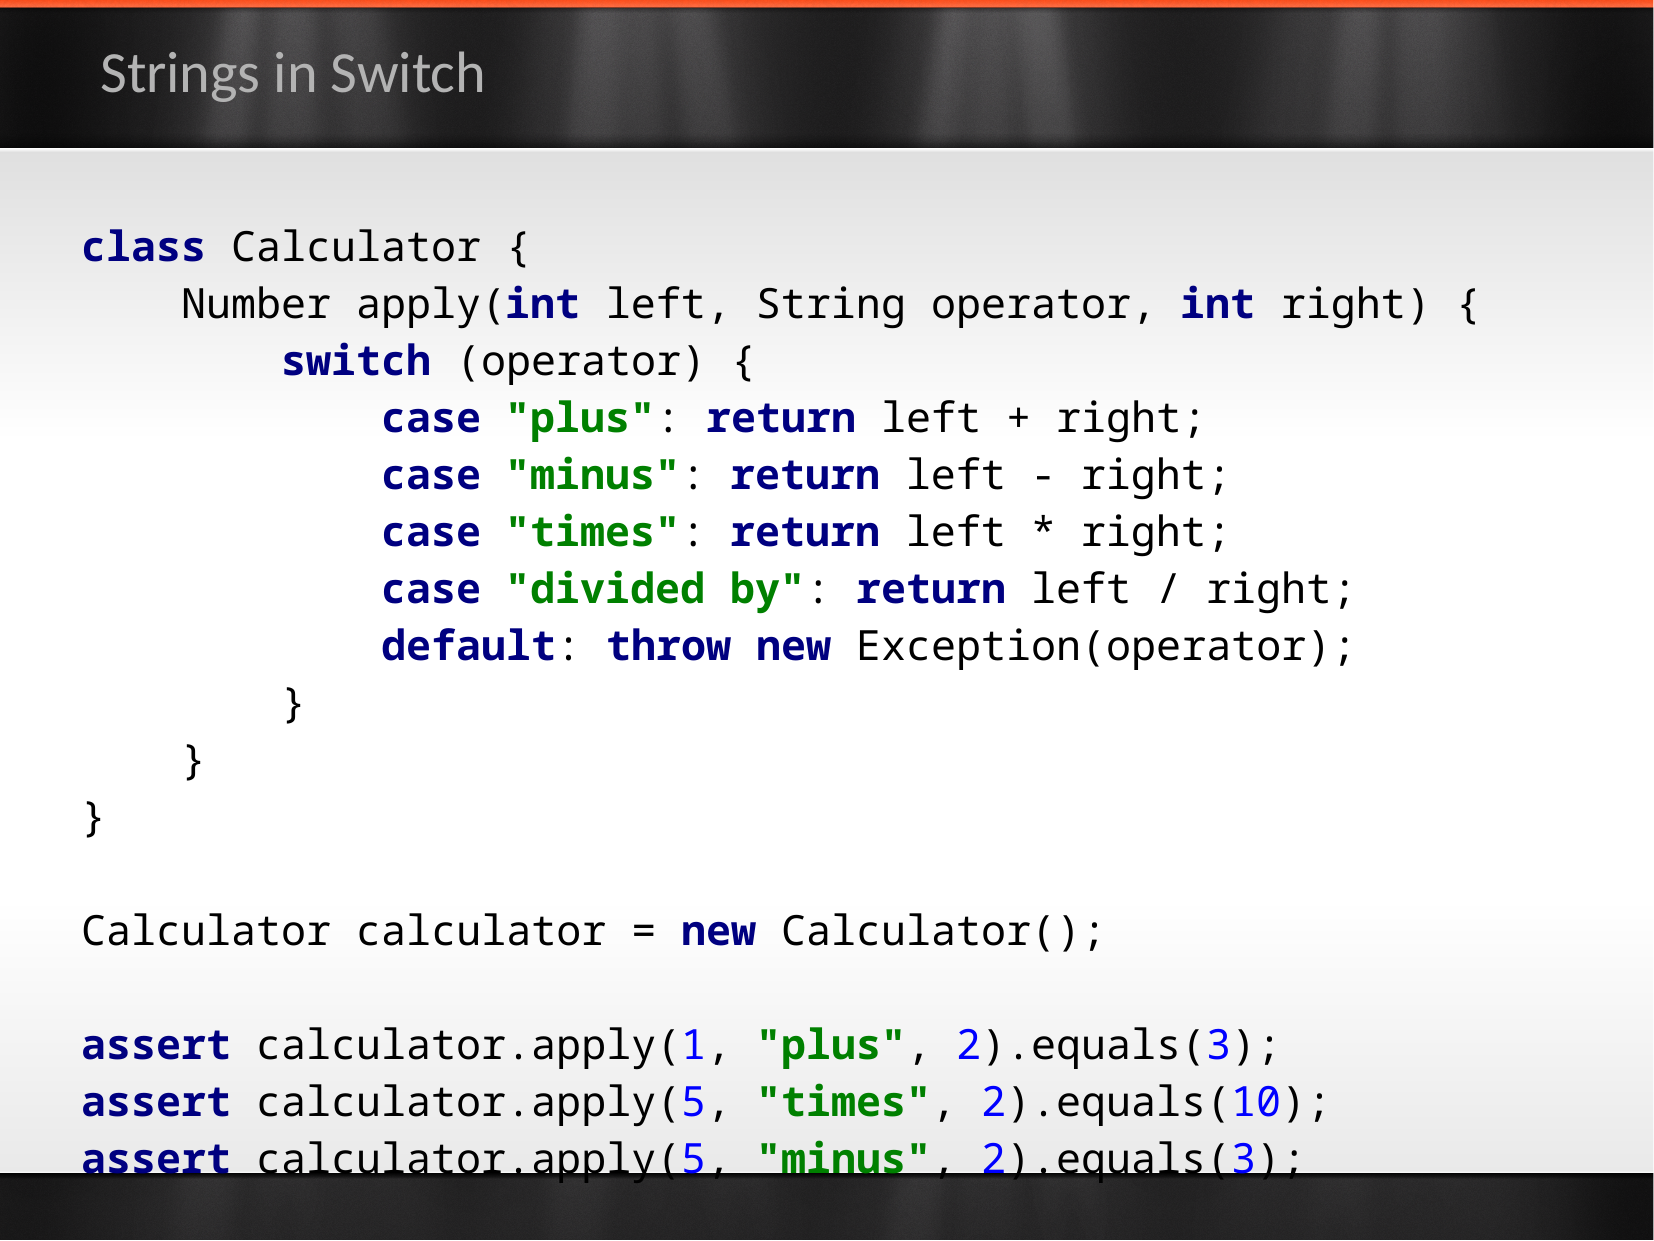

# Strings in Switch
class Calculator {
 Number apply(int left, String operator, int right) {
 switch (operator) {
 case "plus": return left + right;
 case "minus": return left - right;
 case "times": return left * right;
 case "divided by": return left / right;
 default: throw new Exception(operator);
 }
 }
}
Calculator calculator = new Calculator();
assert calculator.apply(1, "plus", 2).equals(3);
assert calculator.apply(5, "times", 2).equals(10);
assert calculator.apply(5, "minus", 2).equals(3);